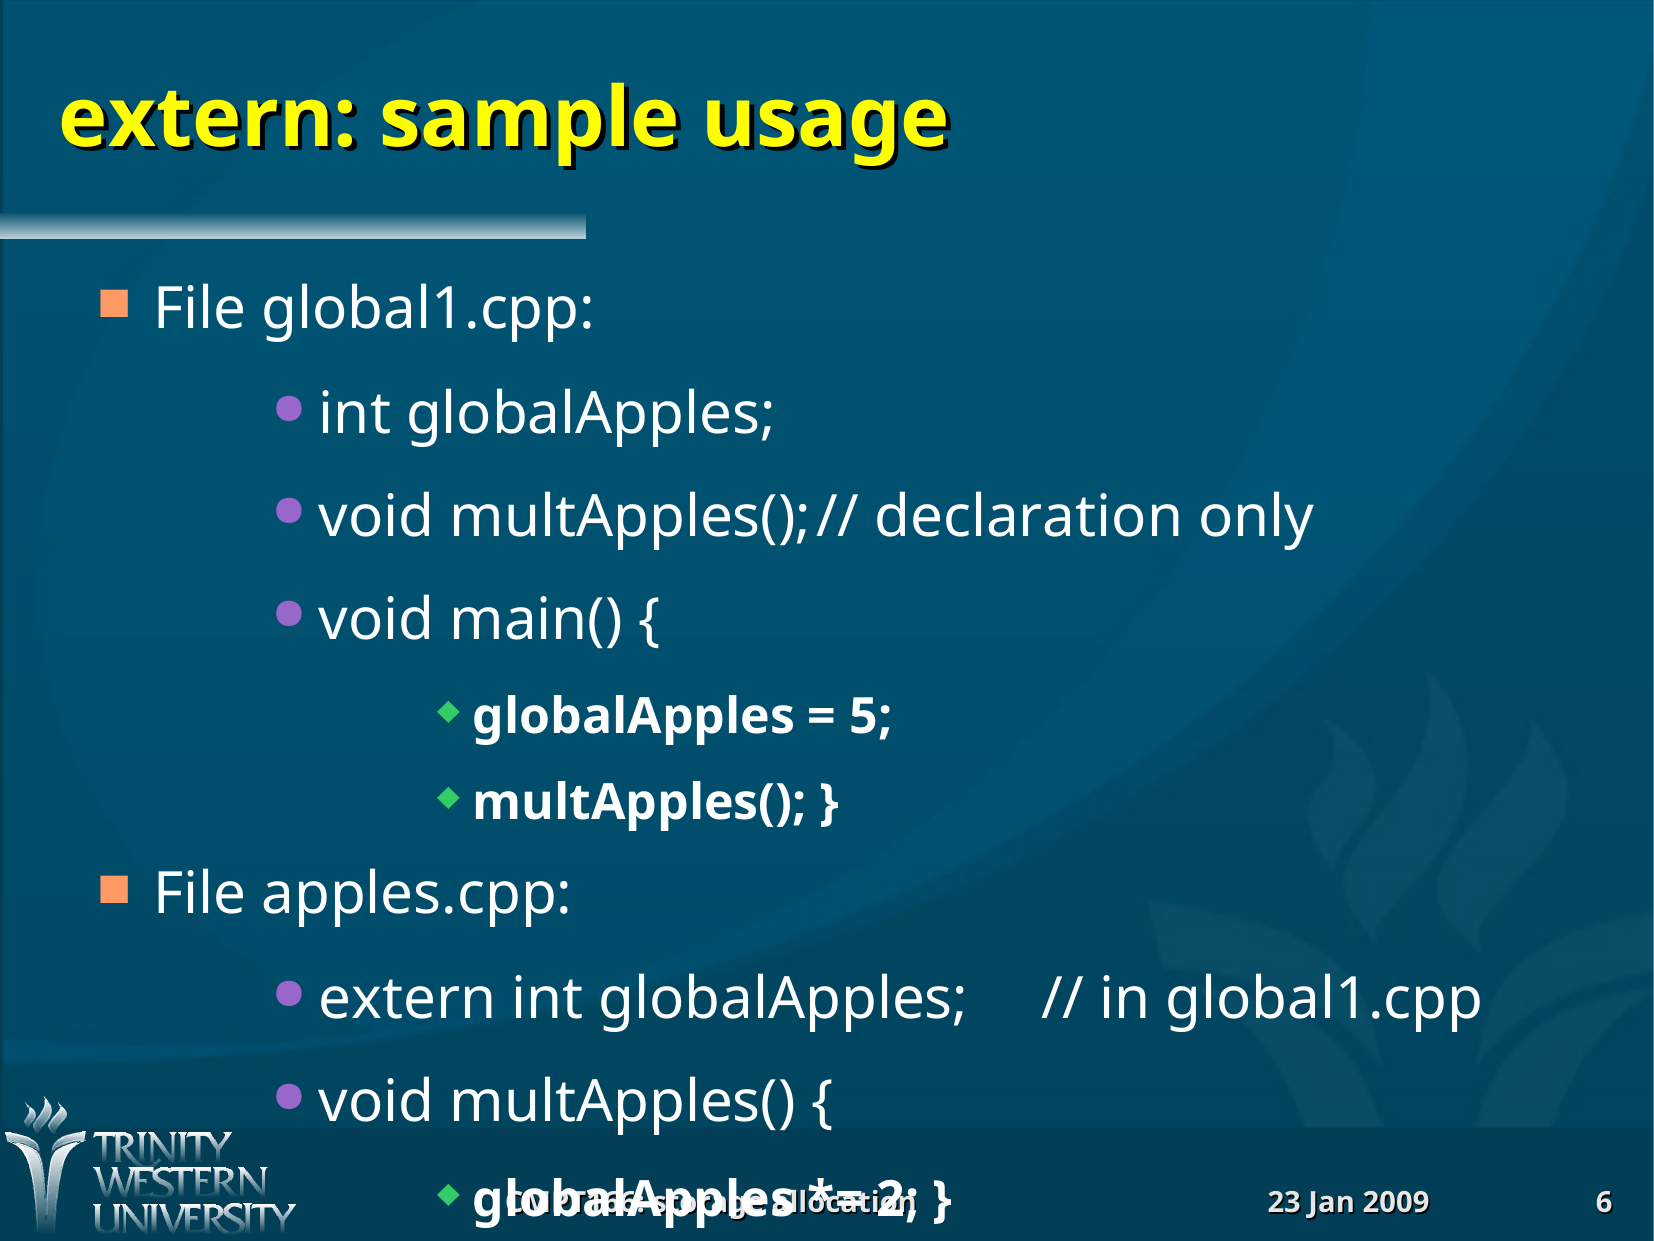

# extern: sample usage
File global1.cpp:
int globalApples;
void multApples();	// declaration only
void main() {
globalApples = 5;
multApples(); }
File apples.cpp:
extern int globalApples;	// in global1.cpp
void multApples() {
globalApples *= 2; }
CMPT166: storage allocation
23 Jan 2009
6